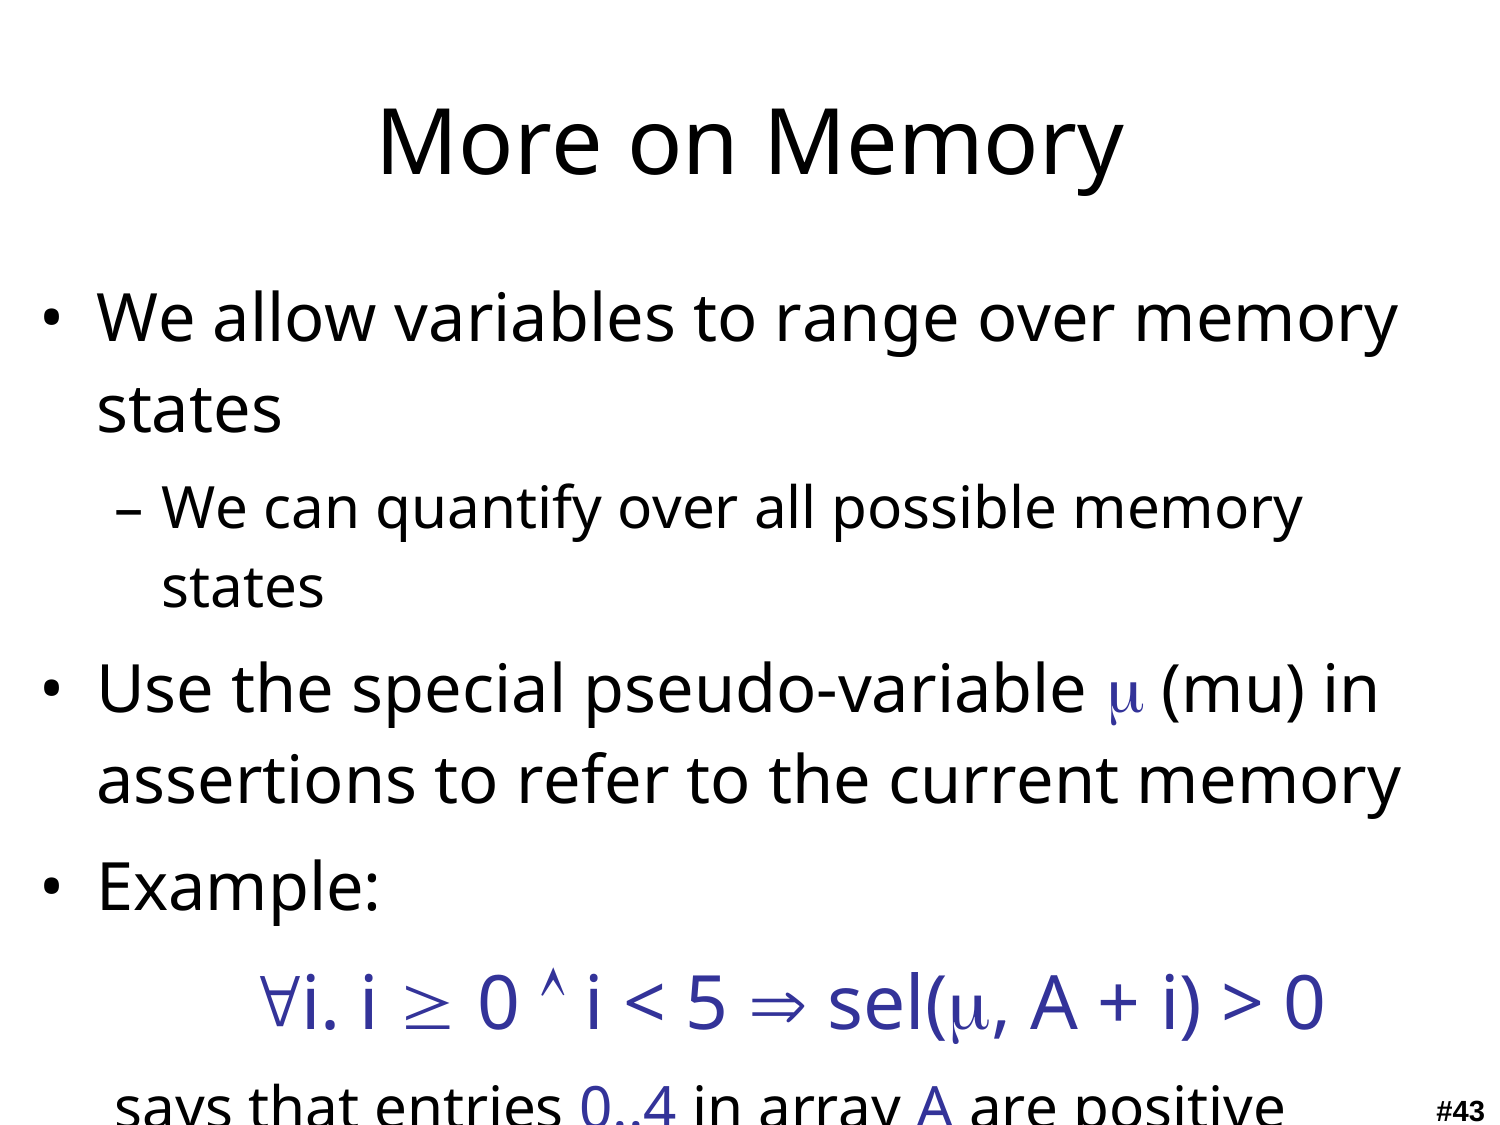

# More on Memory
We allow variables to range over memory states
We can quantify over all possible memory states
Use the special pseudo-variable  (mu) in assertions to refer to the current memory
Example:
i. i  0  i < 5  sel(, A + i) > 0
says that entries 0..4 in array A are positive
43